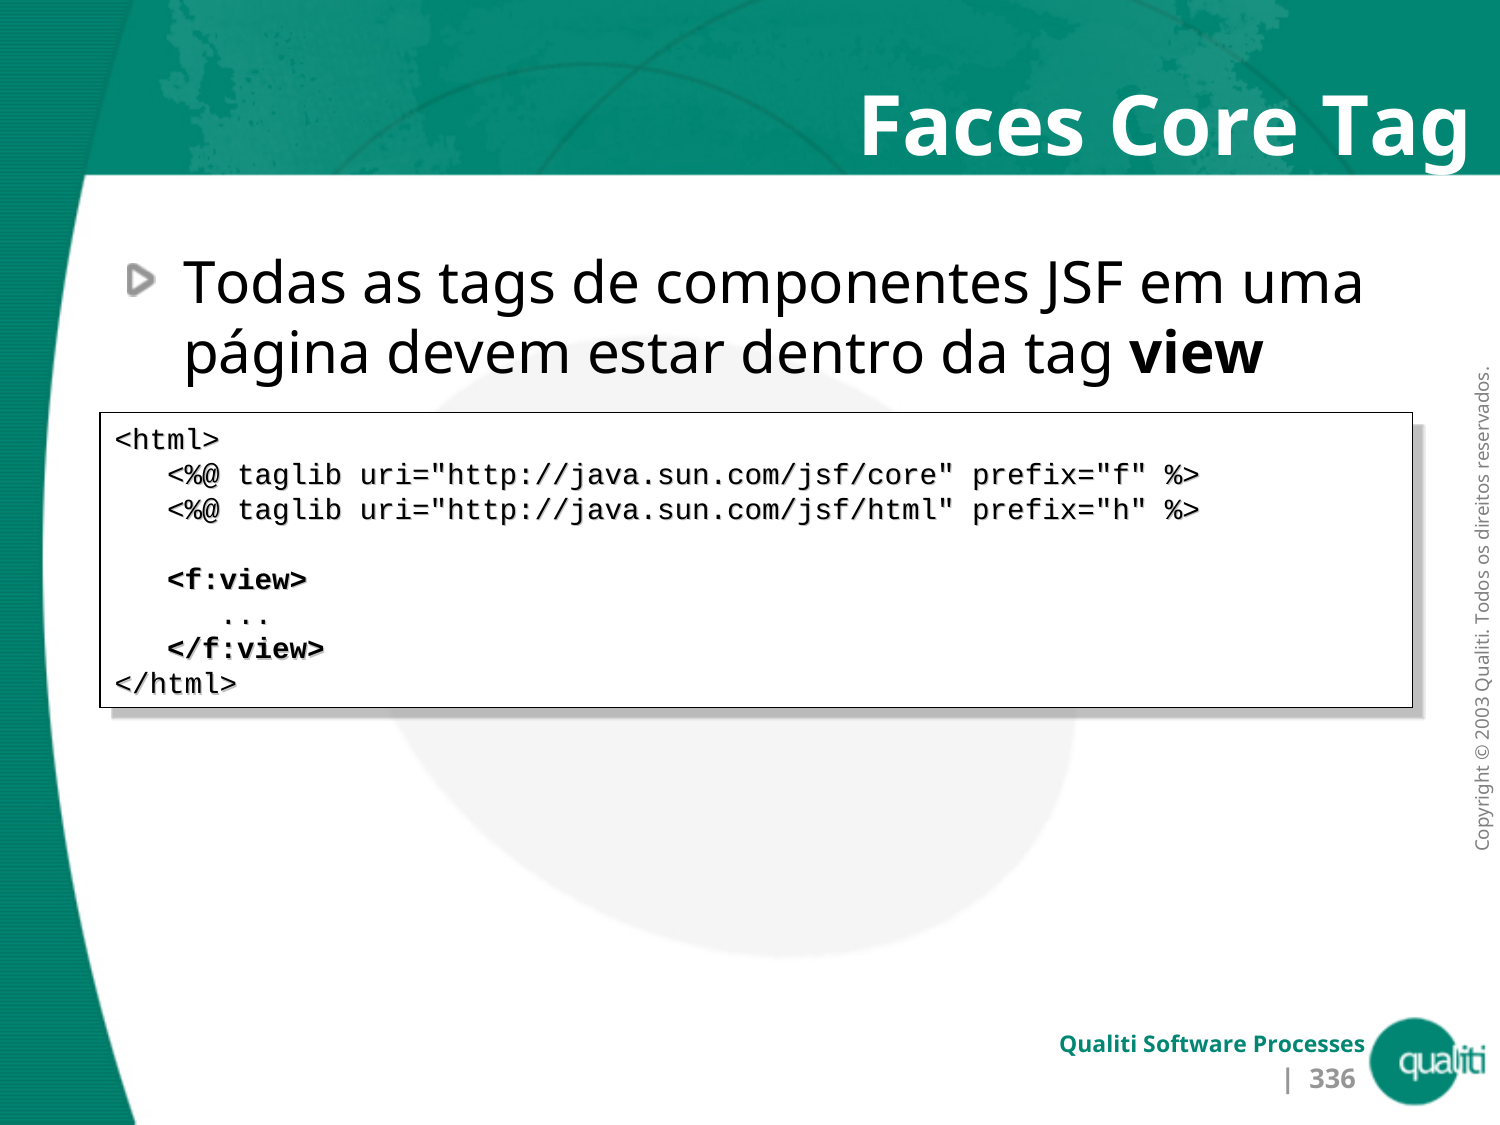

# Faces Core Tag
Todas as tags de componentes JSF em uma página devem estar dentro da tag view
<html>
 <%@ taglib uri="http://java.sun.com/jsf/core" prefix="f" %>
 <%@ taglib uri="http://java.sun.com/jsf/html" prefix="h" %>
 <f:view>
 ...
 </f:view>
</html>